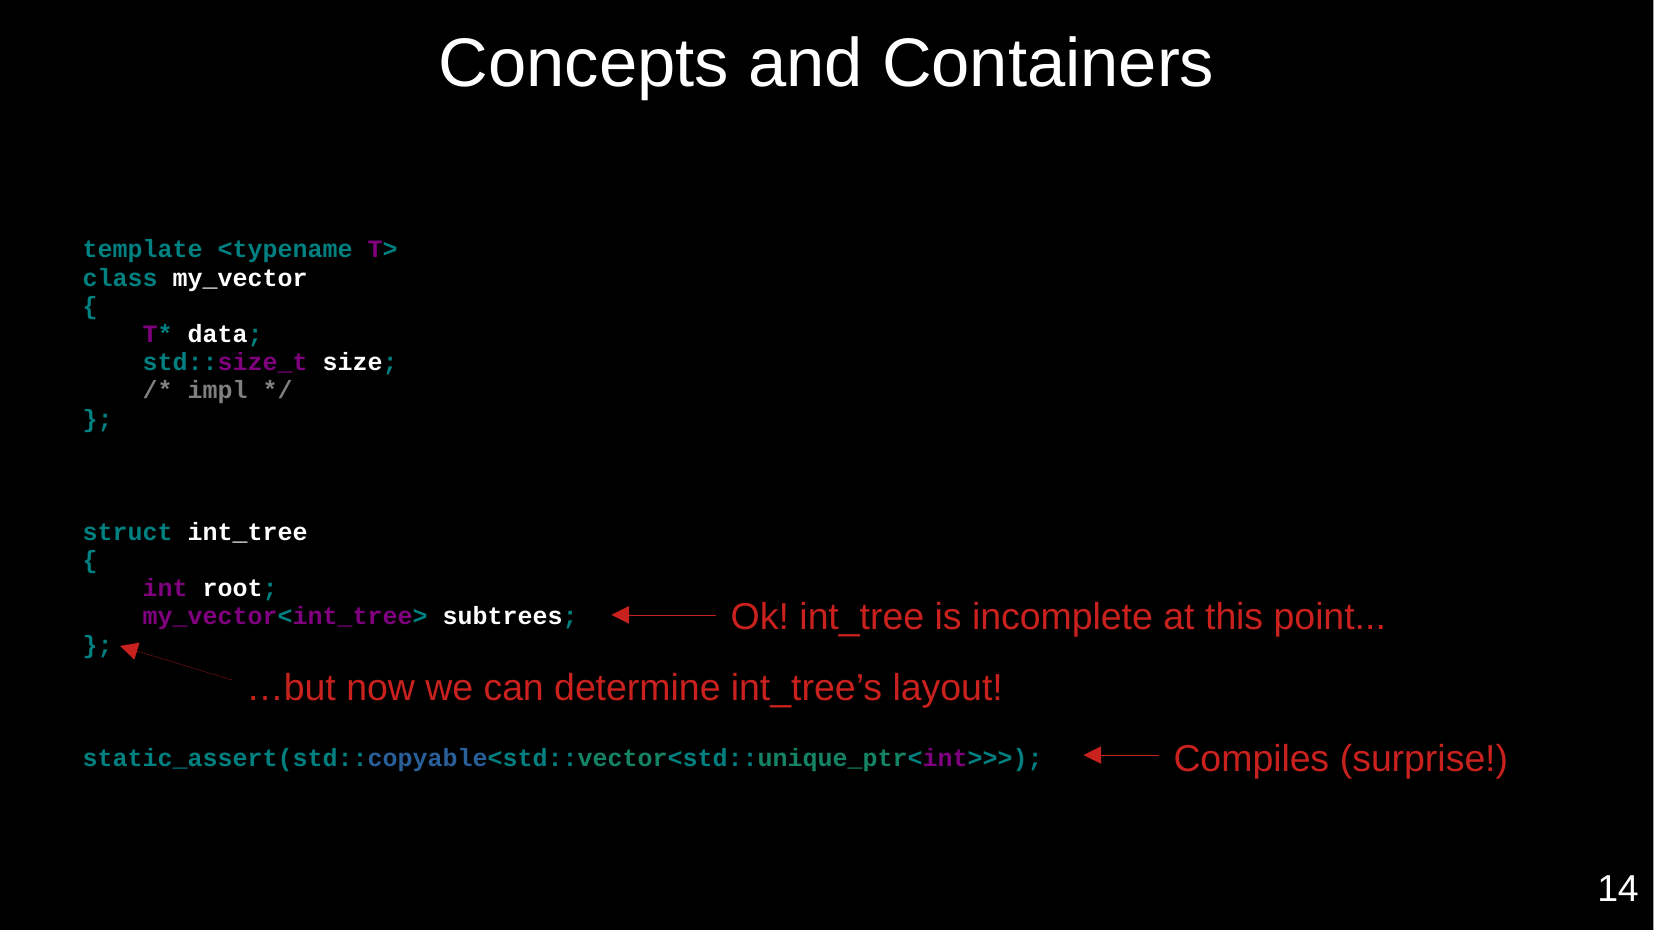

Concepts and Containers
# template <typename T>
class my_vector
{
 T* data;
 std::size_t size;
 /* impl */
};
struct int_tree
{
 int root;
 my_vector<int_tree> subtrees;
};
static_assert(std::copyable<std::vector<std::unique_ptr<int>>>);
Ok! int_tree is incomplete at this point...
…but now we can determine int_tree’s layout!
Compiles (surprise!)